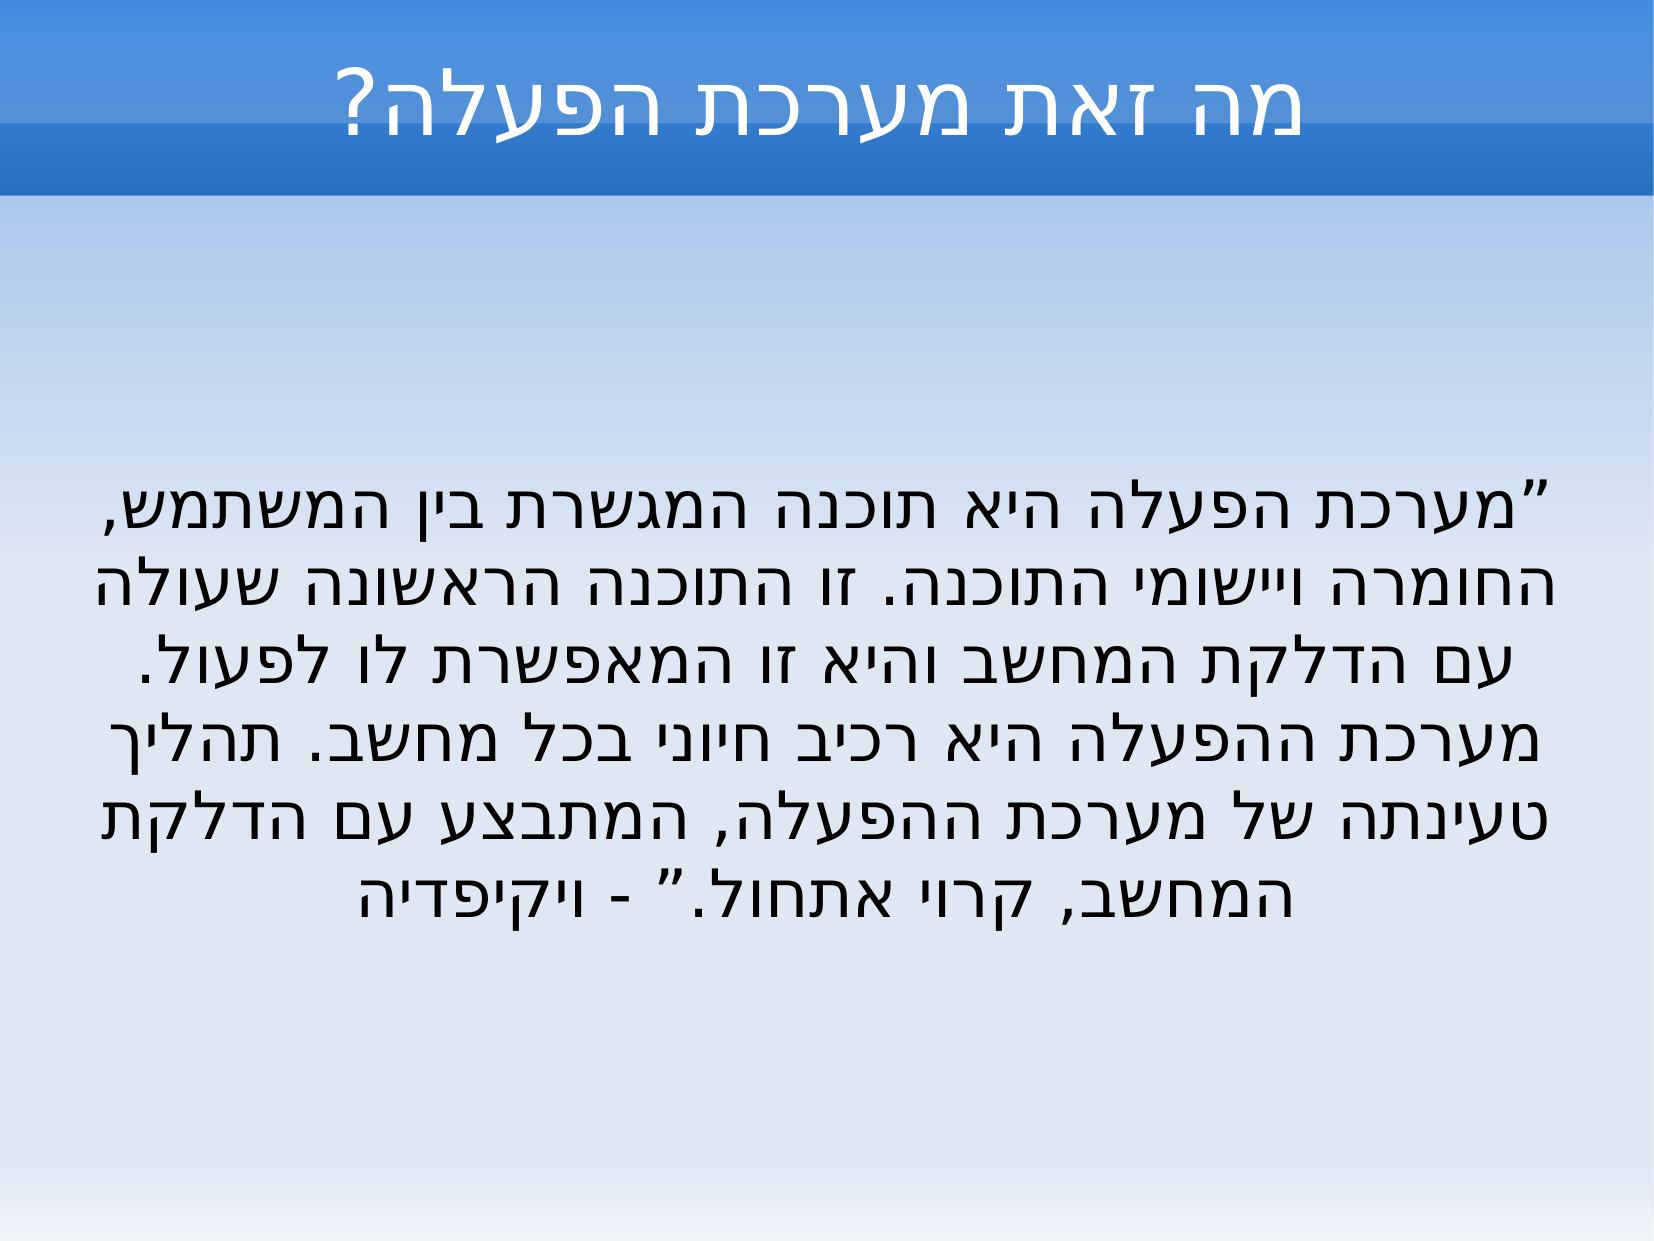

# מה זאת מערכת הפעלה?
”מערכת הפעלה היא תוכנה המגשרת בין המשתמש, החומרה ויישומי התוכנה. זו התוכנה הראשונה שעולה עם הדלקת המחשב והיא זו המאפשרת לו לפעול. מערכת ההפעלה היא רכיב חיוני בכל מחשב. תהליך טעינתה של מערכת ההפעלה, המתבצע עם הדלקת המחשב, קרוי אתחול.” - ויקיפדיה